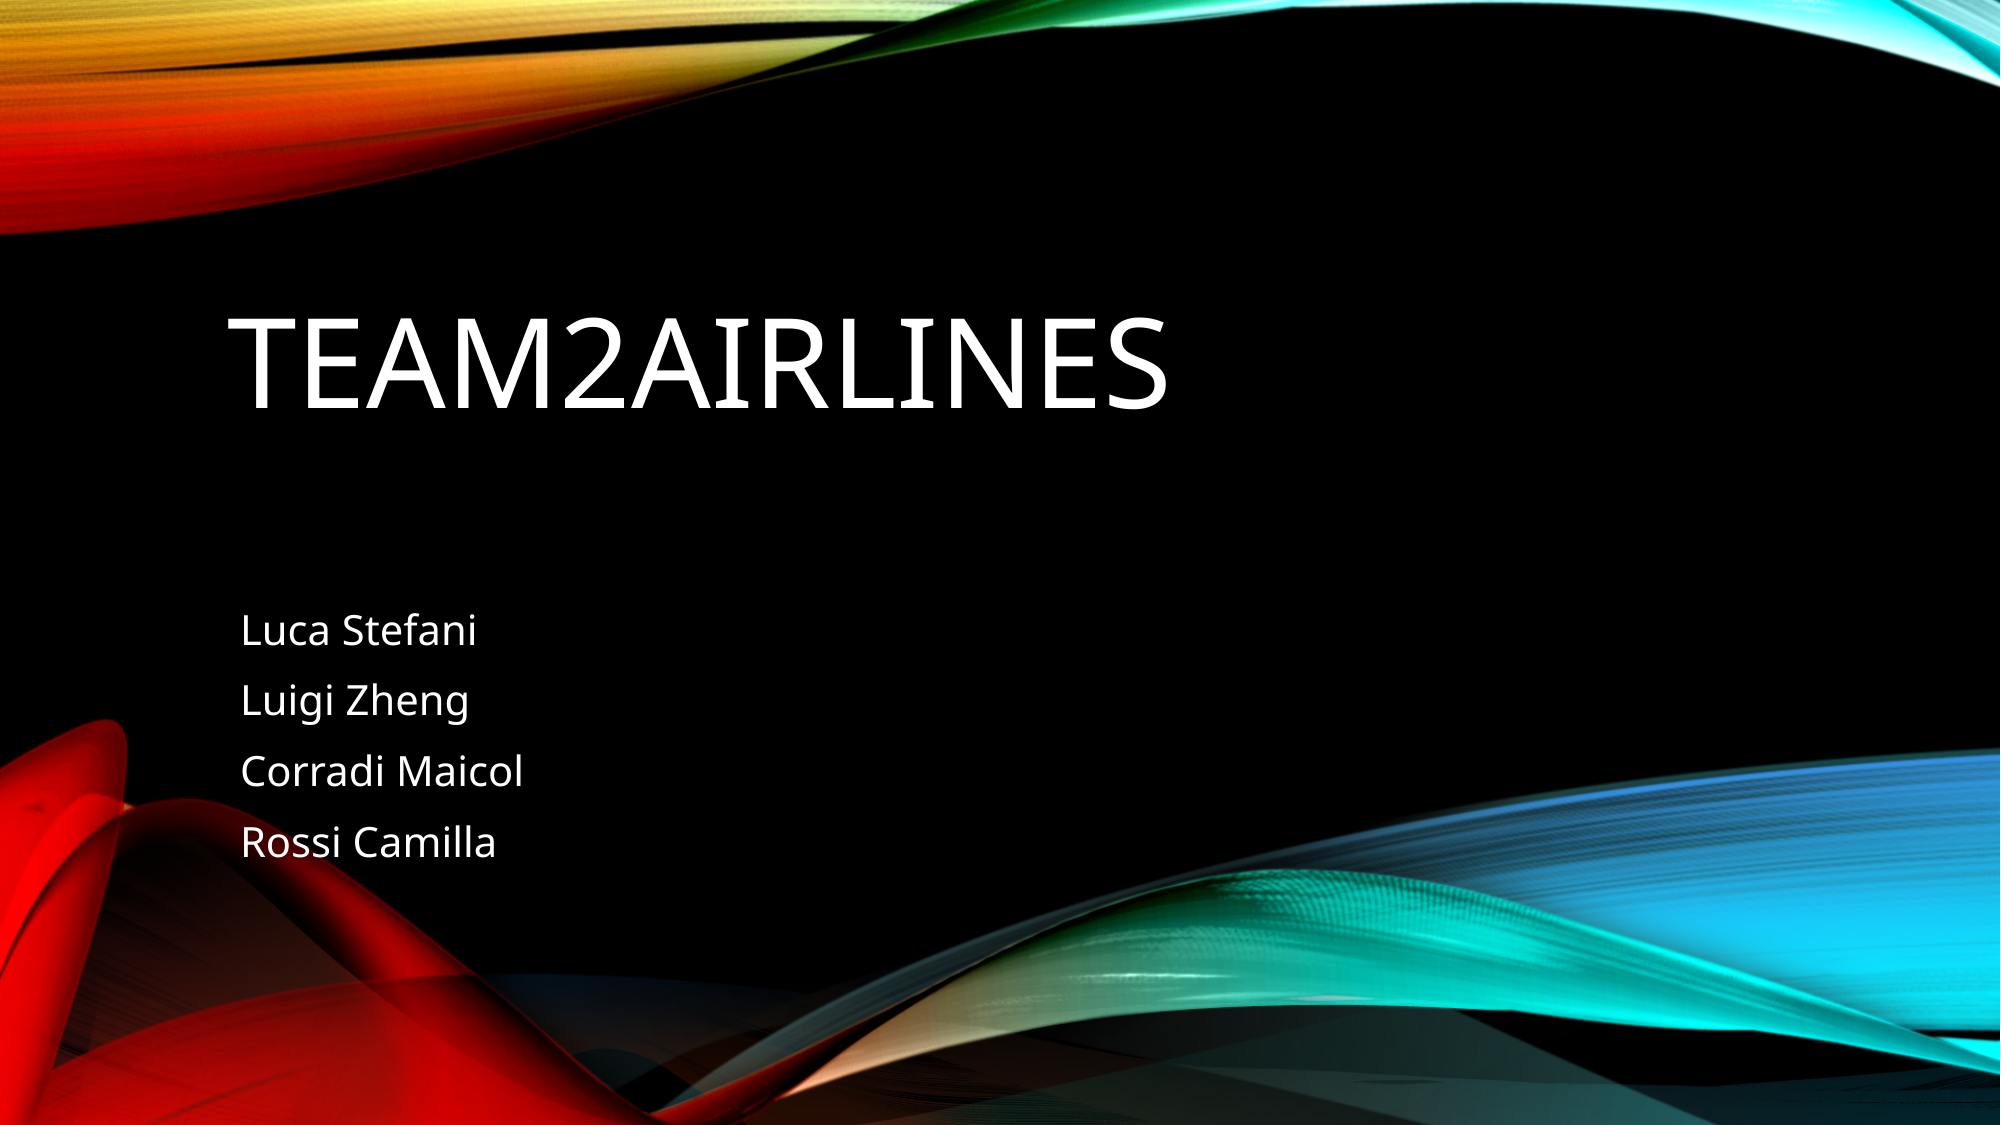

# Team2Airlines
Luca Stefani
Luigi Zheng
Corradi Maicol
Rossi Camilla